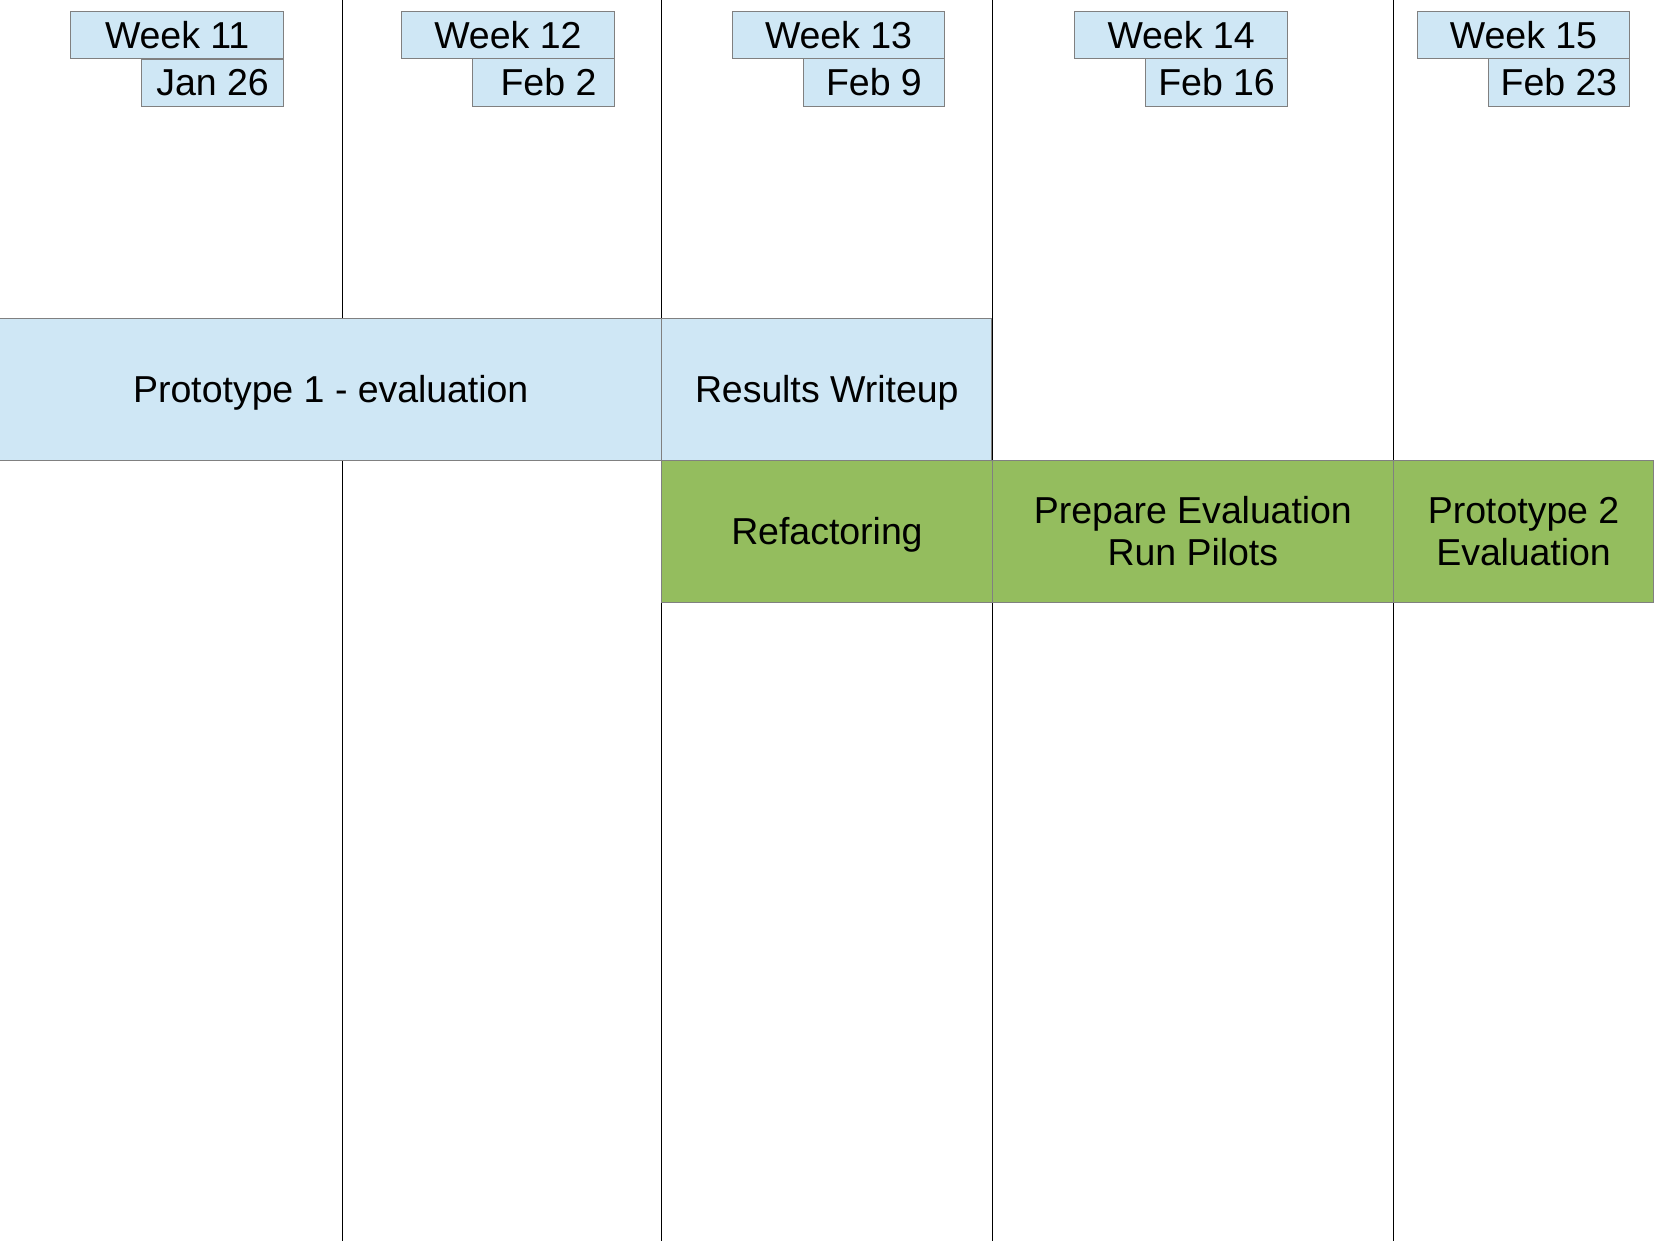

Week 11
Week 12
Week 13
Week 14
Week 15
 Feb 2
Feb 9
Feb 16
Feb 23
Jan 26
Prototype 1 - evaluation
Results Writeup
Prepare Evaluation
Run Pilots
Prototype 2
Evaluation
Refactoring